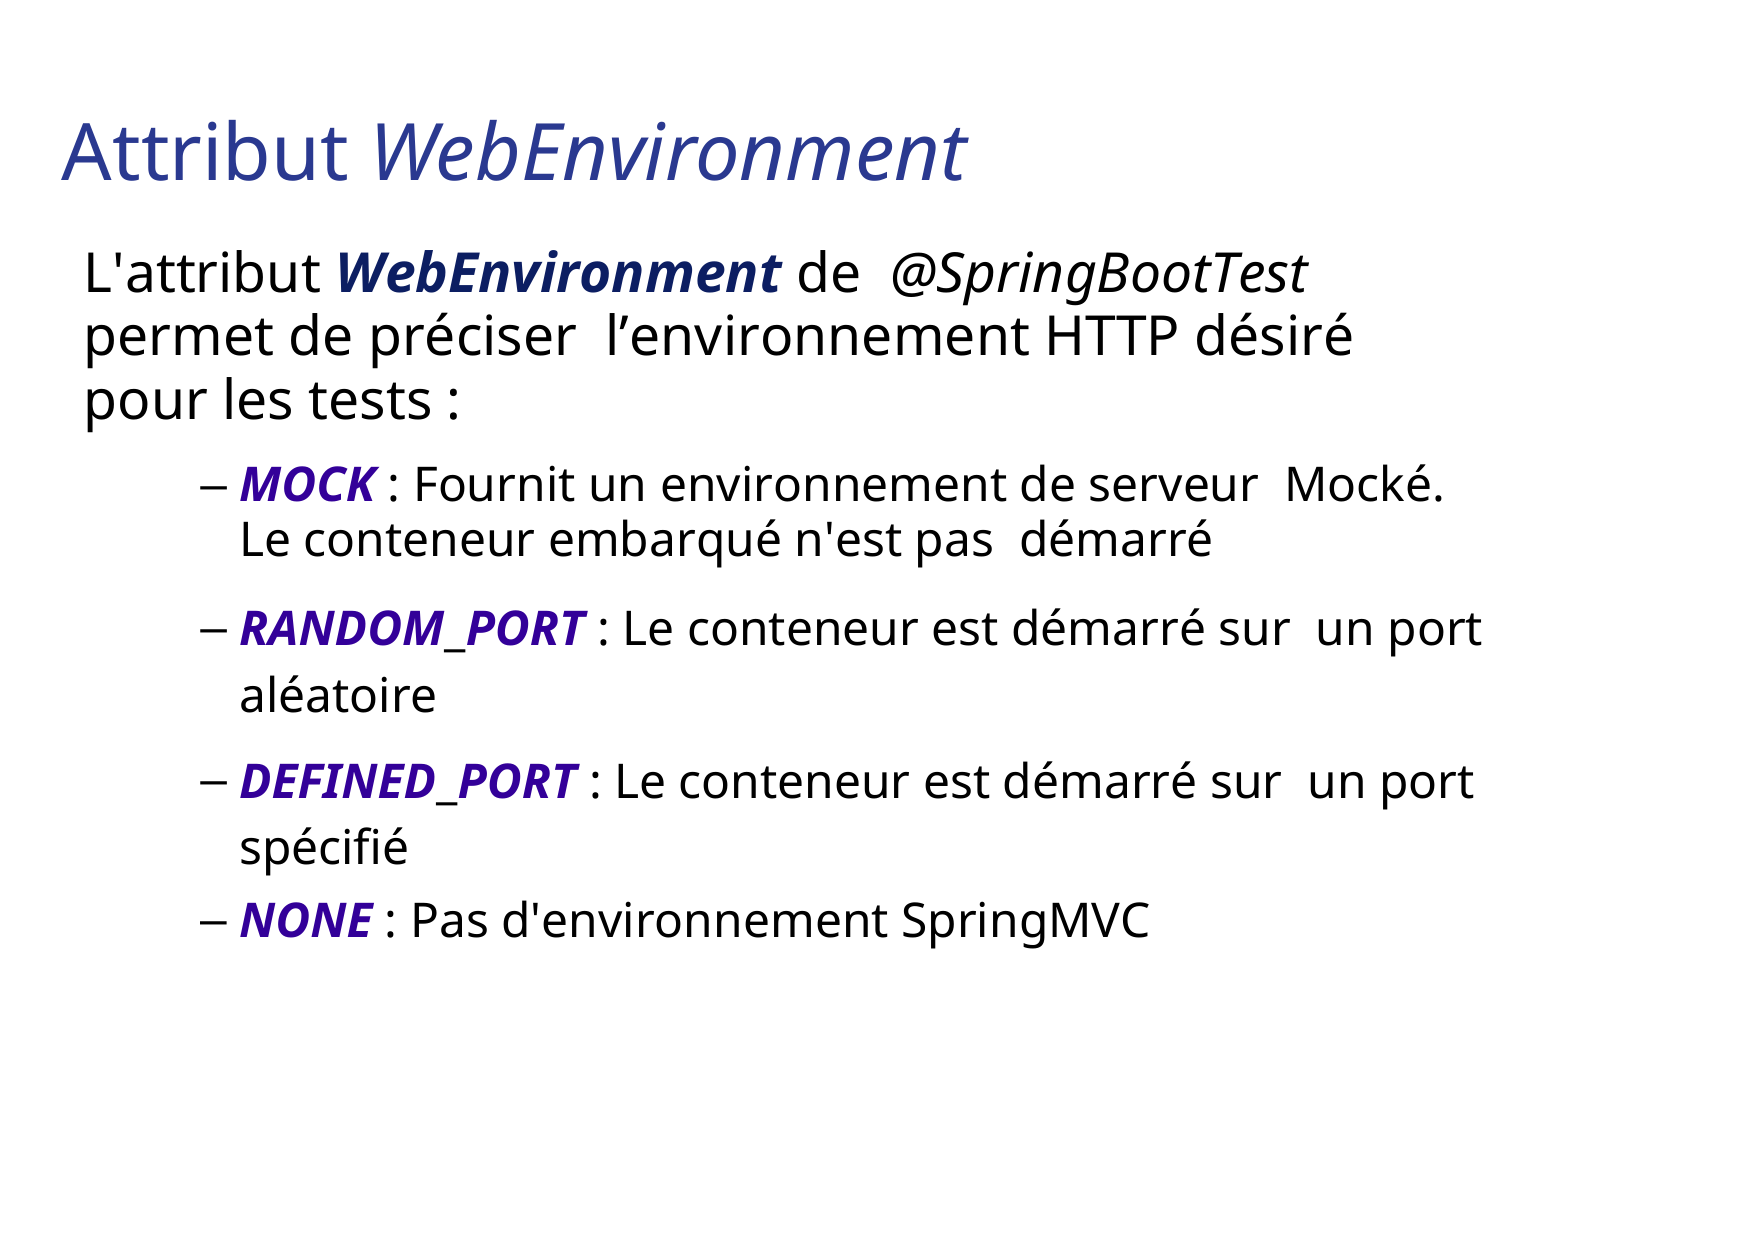

# Attribut WebEnvironment
L'attribut WebEnvironment de @SpringBootTest permet de préciser l’environnement HTTP désiré pour les tests :
MOCK : Fournit un environnement de serveur Mocké. Le conteneur embarqué n'est pas démarré
RANDOM_PORT : Le conteneur est démarré sur un port aléatoire
DEFINED_PORT : Le conteneur est démarré sur un port spécifié
NONE : Pas d'environnement SpringMVC